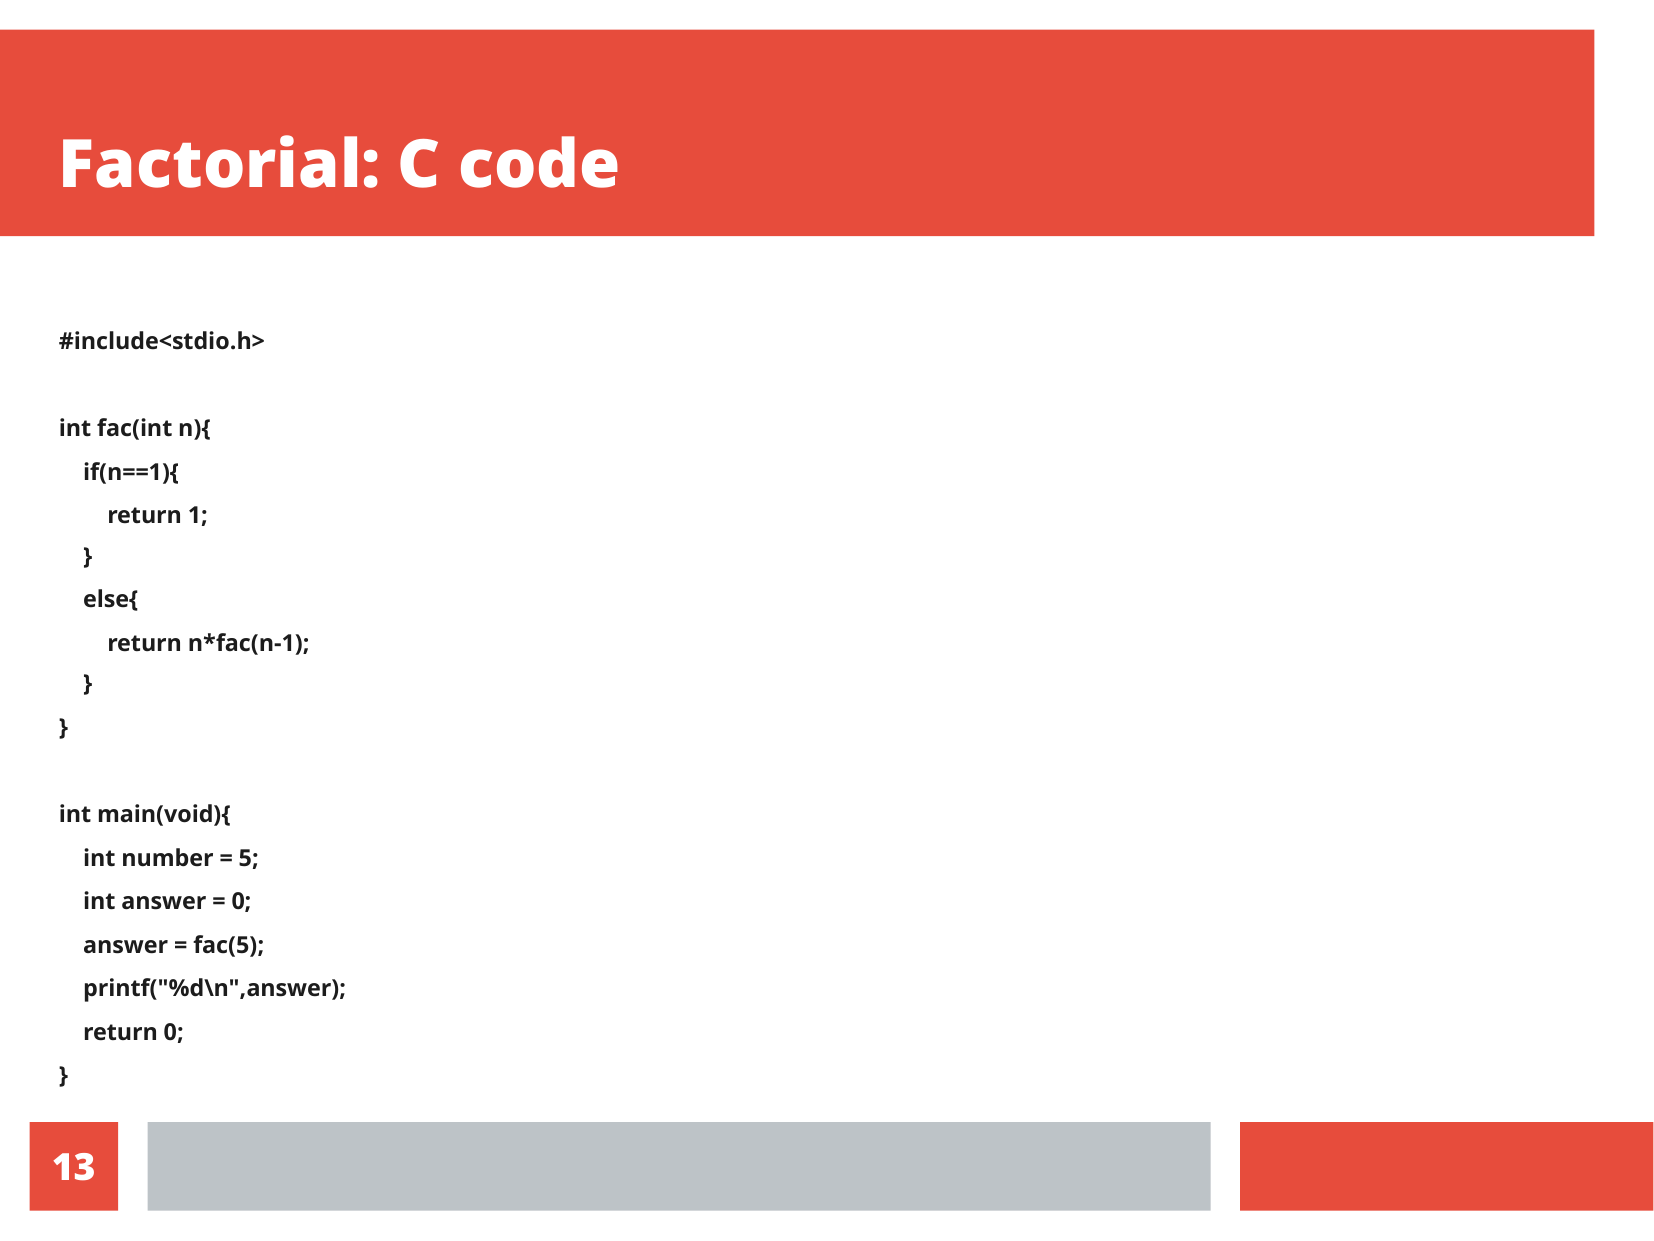

# Factorial: C code
#include<stdio.h>
int fac(int n){
if(n==1){
return 1;
}
else{
return n*fac(n-1);
}
}
int main(void){
int number = 5;
int answer = 0;
answer = fac(5);
printf("%d\n",answer);
return 0;
}
13